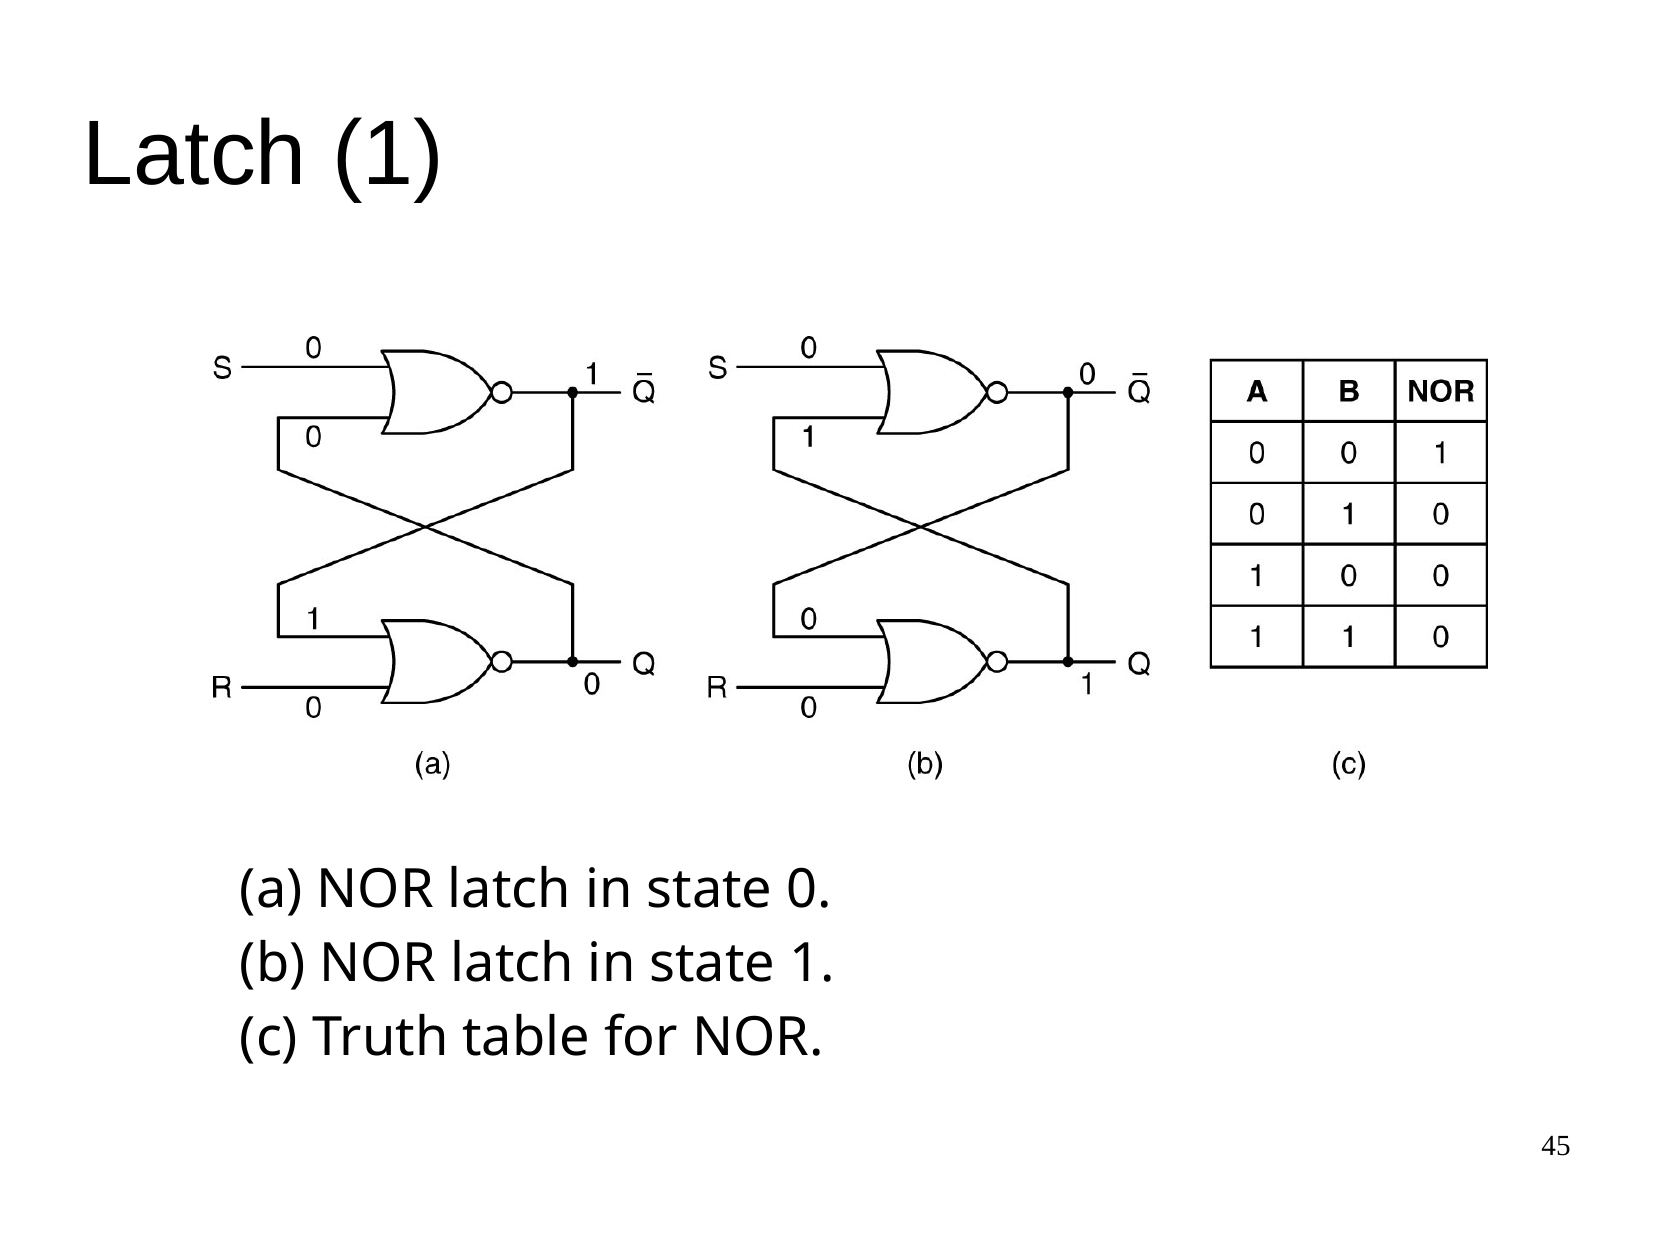

# Latch (1)
(a) NOR latch in state 0.
(b) NOR latch in state 1.
(c) Truth table for NOR.
45